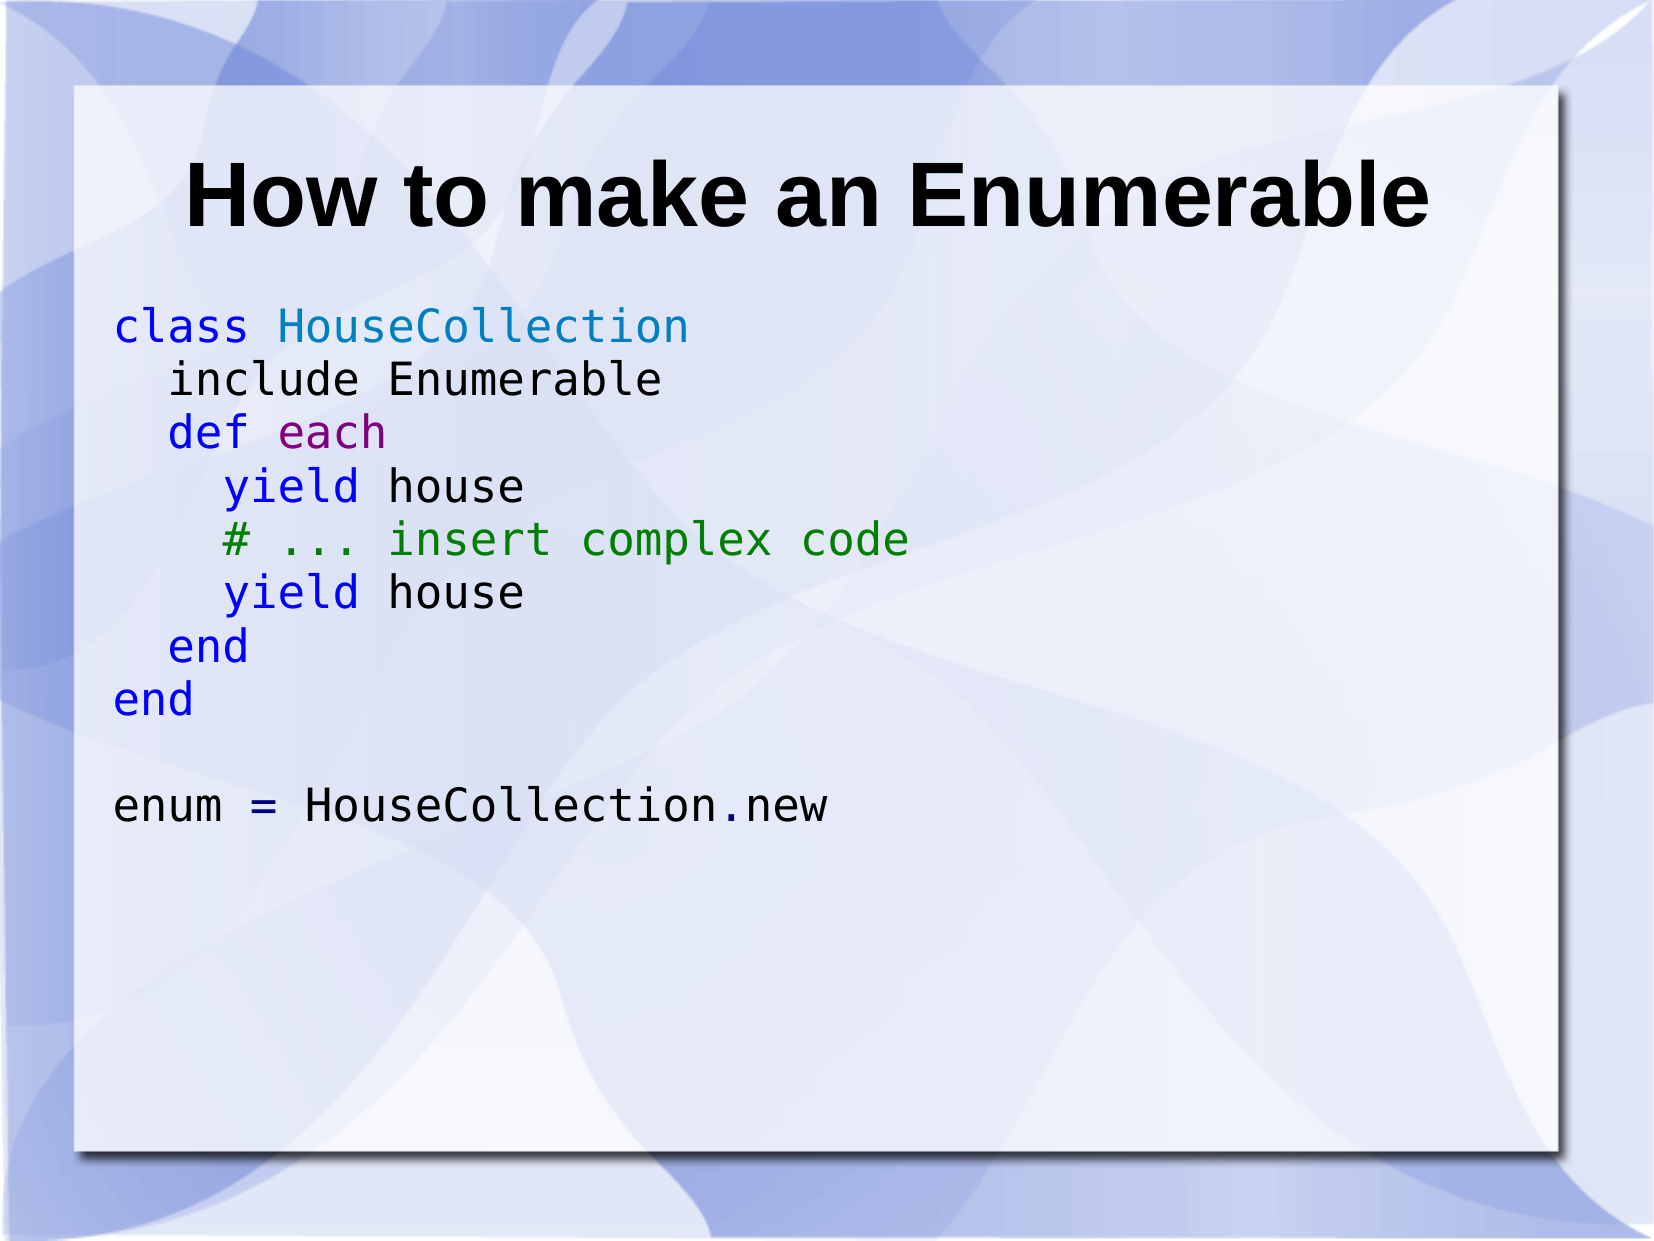

# How to make an Enumerable
class HouseCollection
 include Enumerable
 def each
 yield house
 # ... insert complex code
 yield house
 end
end
enum = HouseCollection.new